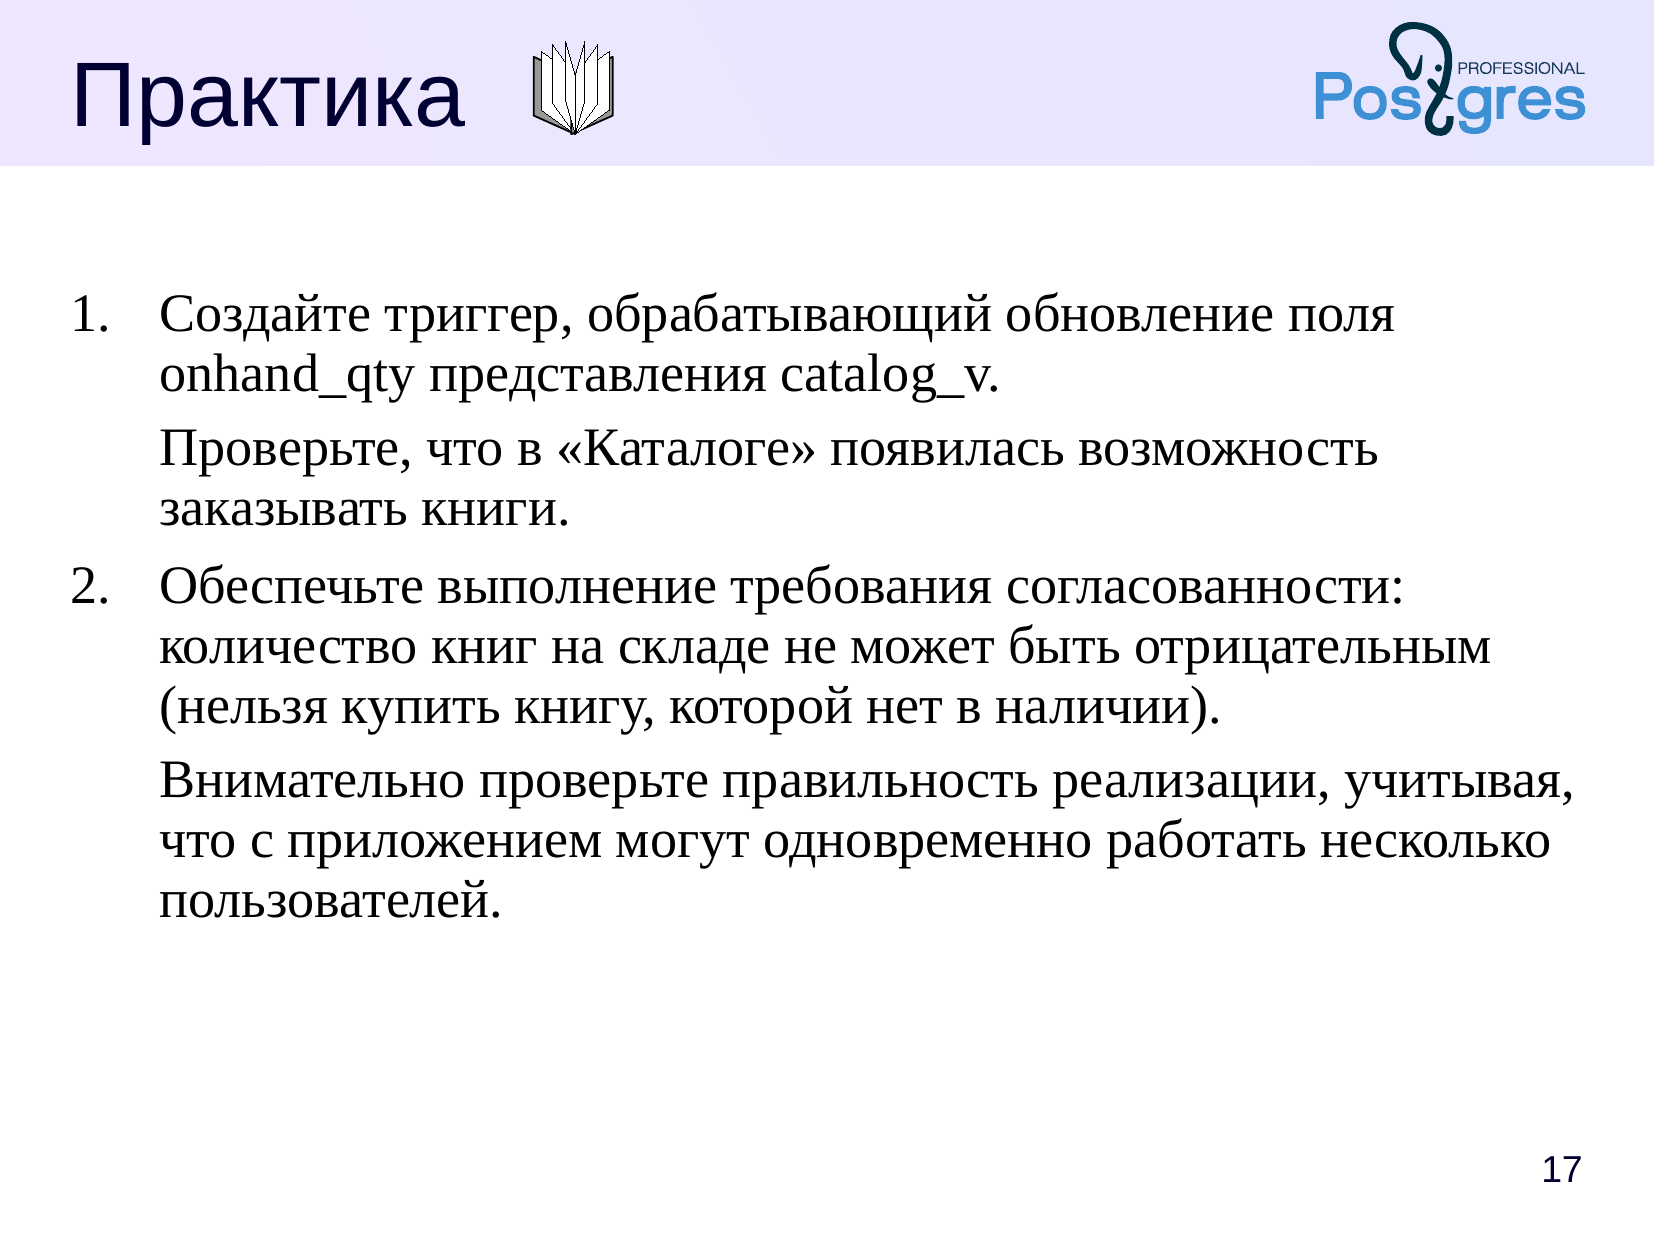

# Практика
Создайте триггер, обрабатывающий обновление поля onhand_qty представления catalog_v.
Проверьте, что в «Каталоге» появилась возможность заказывать книги.
Обеспечьте выполнение требования согласованности: количество книг на складе не может быть отрицательным (нельзя купить книгу, которой нет в наличии).
Внимательно проверьте правильность реализации, учитывая, что с приложением могут одновременно работать несколько пользователей.